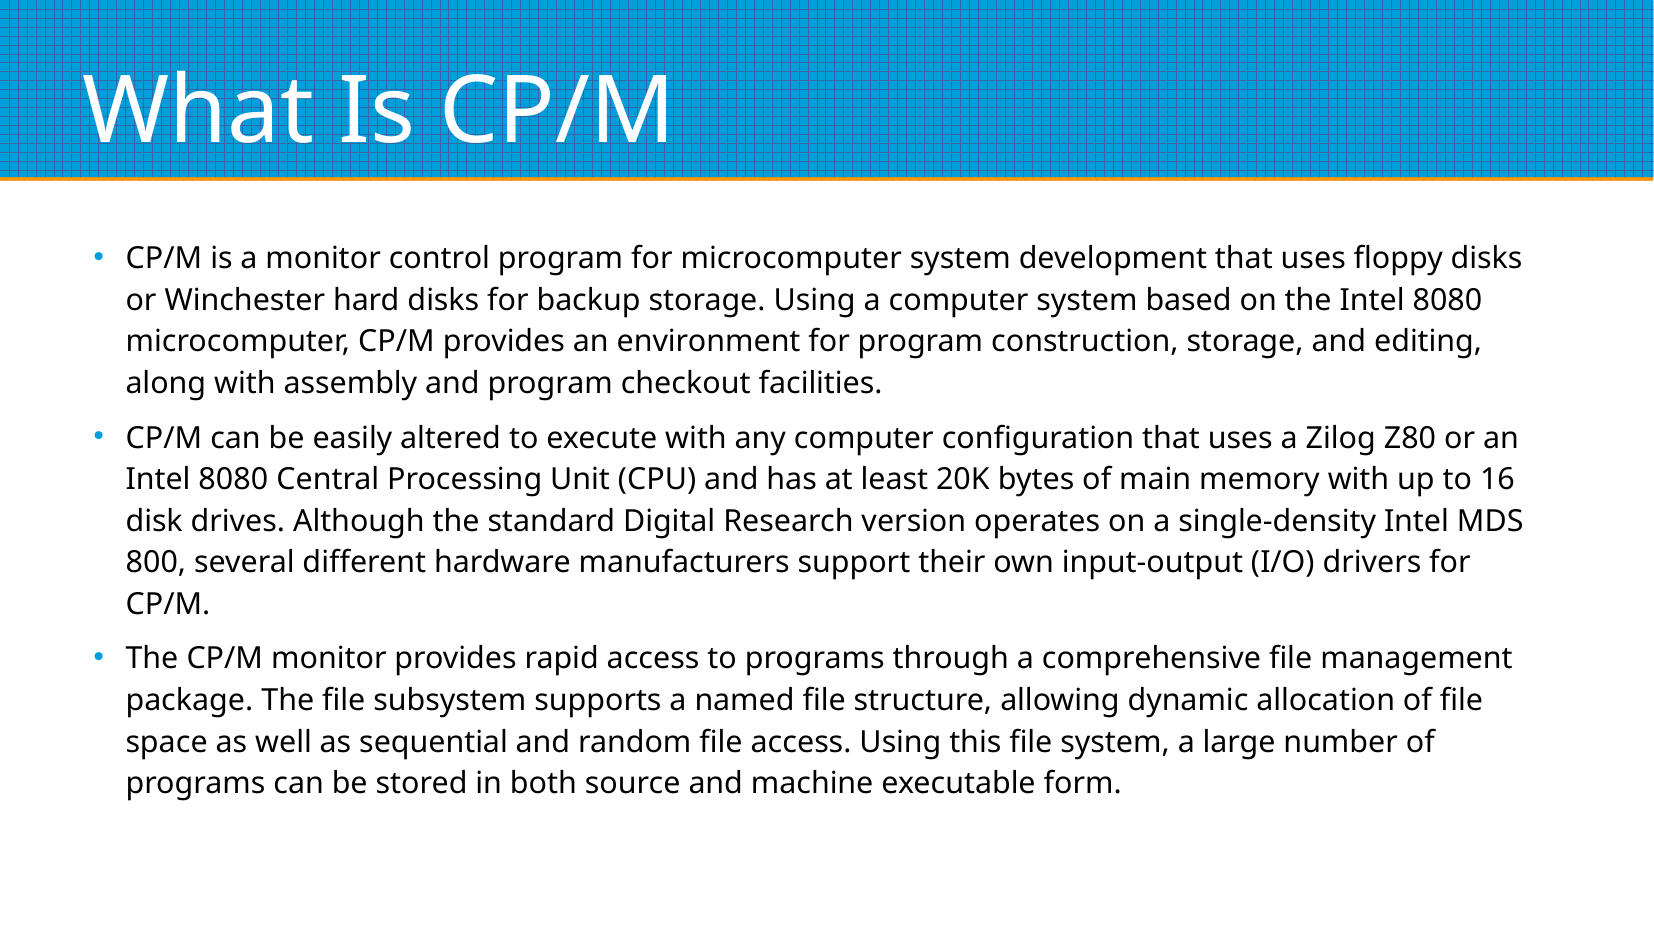

# What Is CP/M
CP/M is a monitor control program for microcomputer system development that uses floppy disks or Winchester hard disks for backup storage. Using a computer system based on the Intel 8080 microcomputer, CP/M provides an environment for program construction, storage, and editing, along with assembly and program checkout facilities.
CP/M can be easily altered to execute with any computer configuration that uses a Zilog Z80 or an Intel 8080 Central Processing Unit (CPU) and has at least 20K bytes of main memory with up to 16 disk drives. Although the standard Digital Research version operates on a single-density Intel MDS 800, several different hardware manufacturers support their own input-output (I/O) drivers for CP/M.
The CP/M monitor provides rapid access to programs through a comprehensive file management package. The file subsystem supports a named file structure, allowing dynamic allocation of file space as well as sequential and random file access. Using this file system, a large number of programs can be stored in both source and machine executable form.